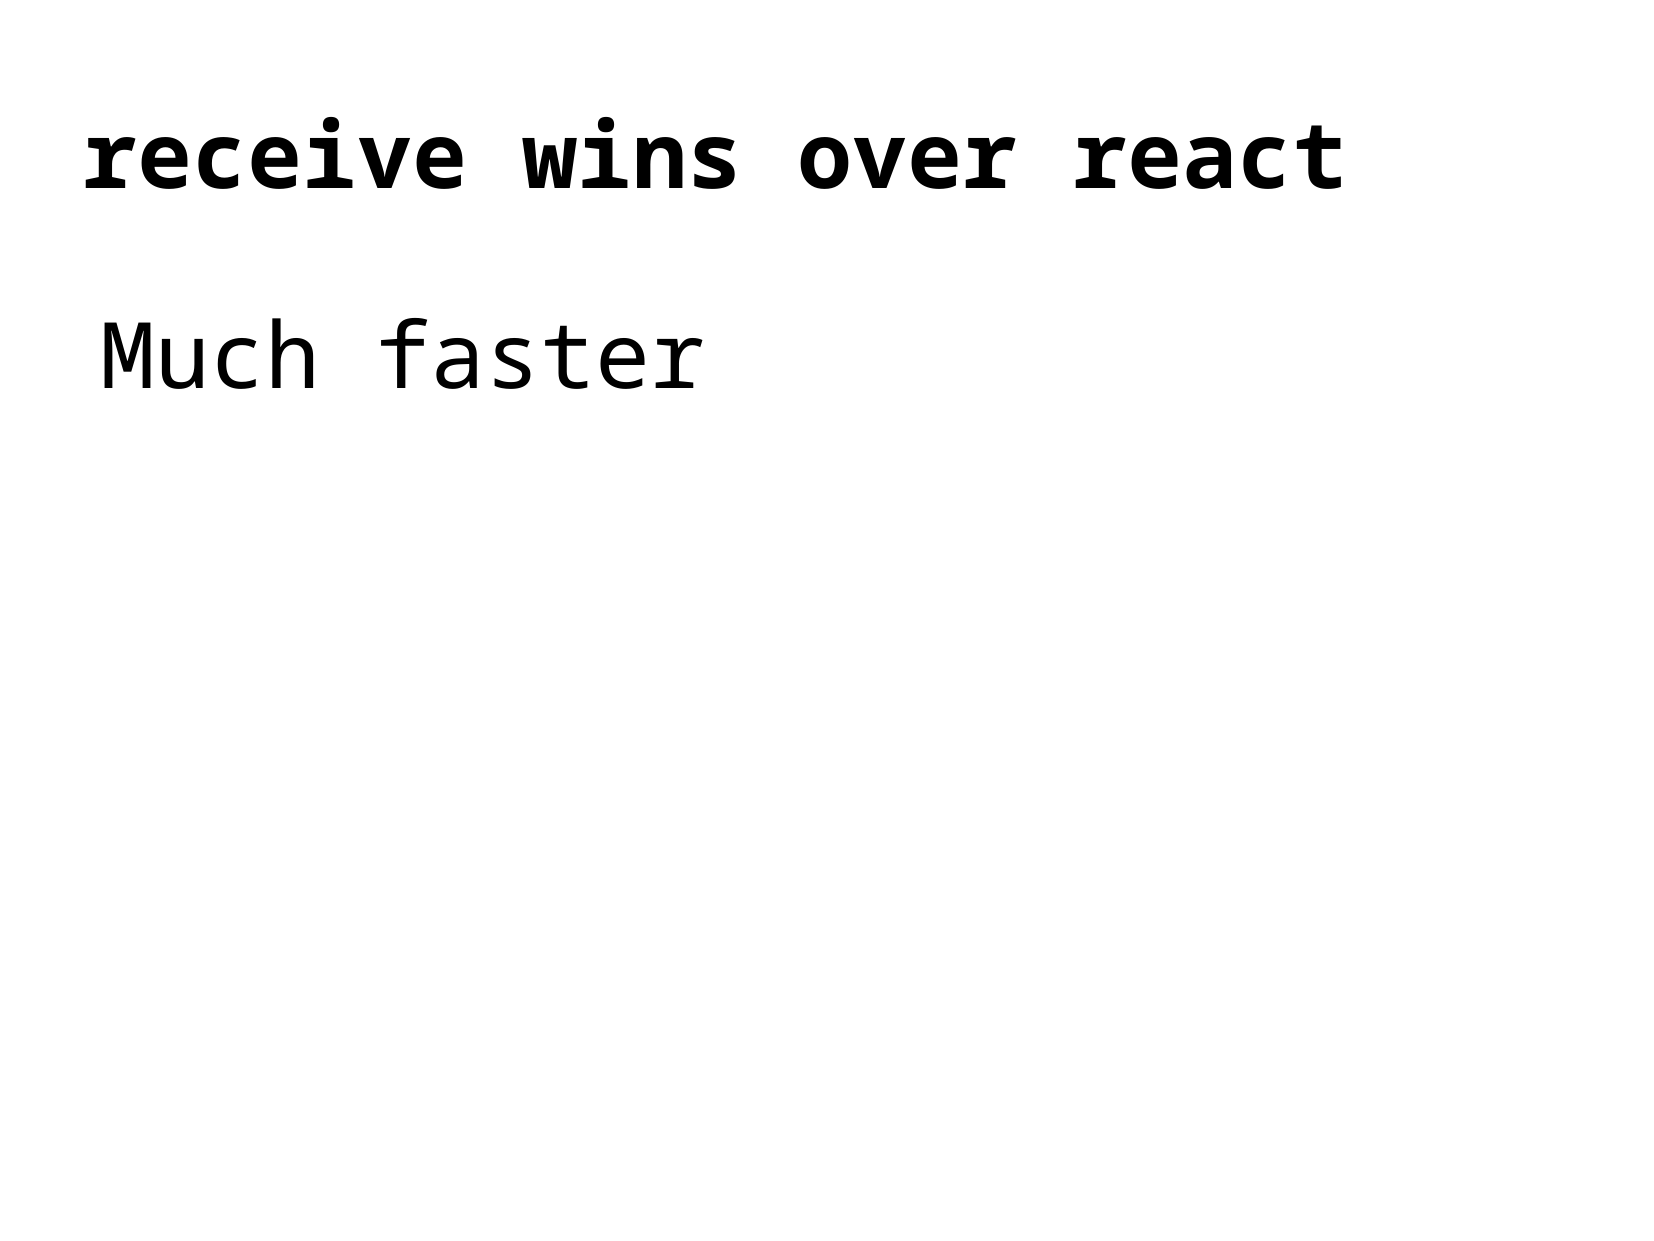

# receive wins over react
Much faster